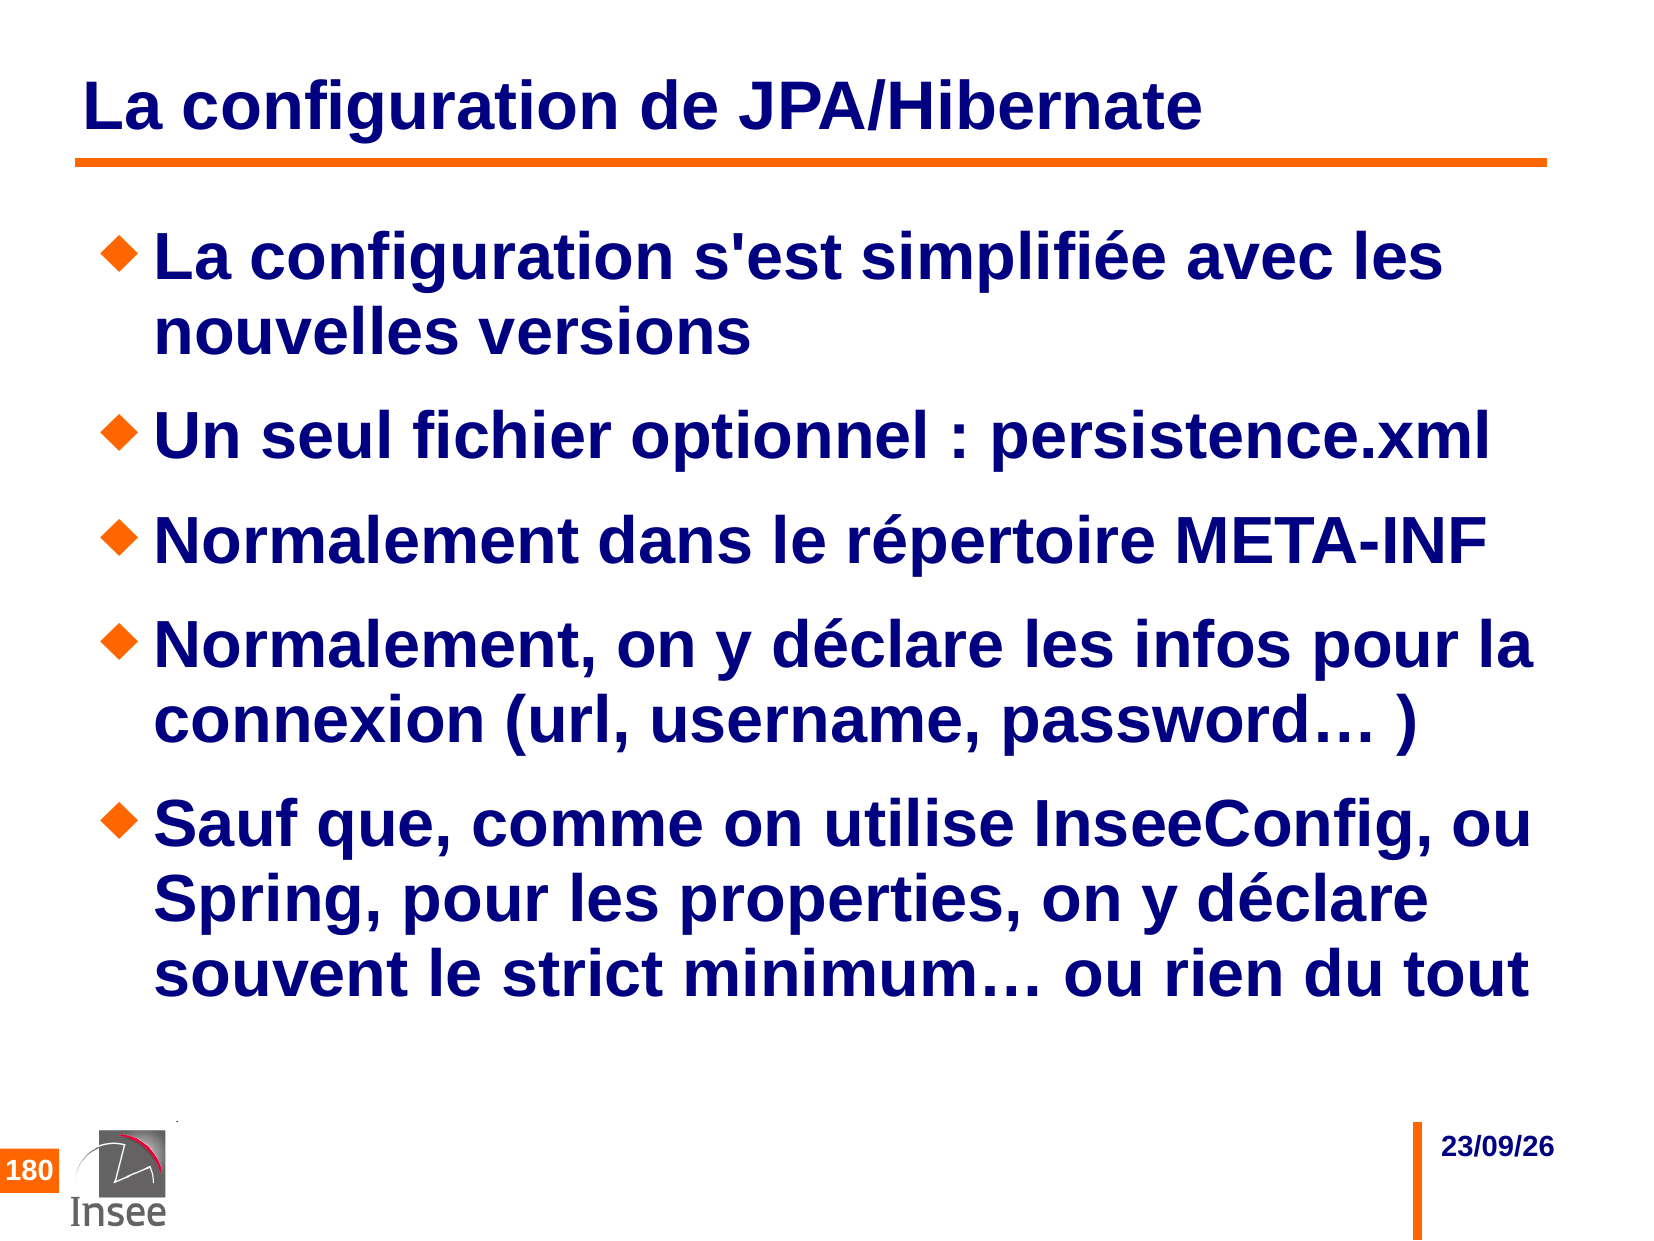

# La configuration de JPA/Hibernate
La configuration s'est simplifiée avec les nouvelles versions
Un seul fichier optionnel : persistence.xml
Normalement dans le répertoire META-INF
Normalement, on y déclare les infos pour la connexion (url, username, password… )
Sauf que, comme on utilise InseeConfig, ou Spring, pour les properties, on y déclare souvent le strict minimum… ou rien du tout
180